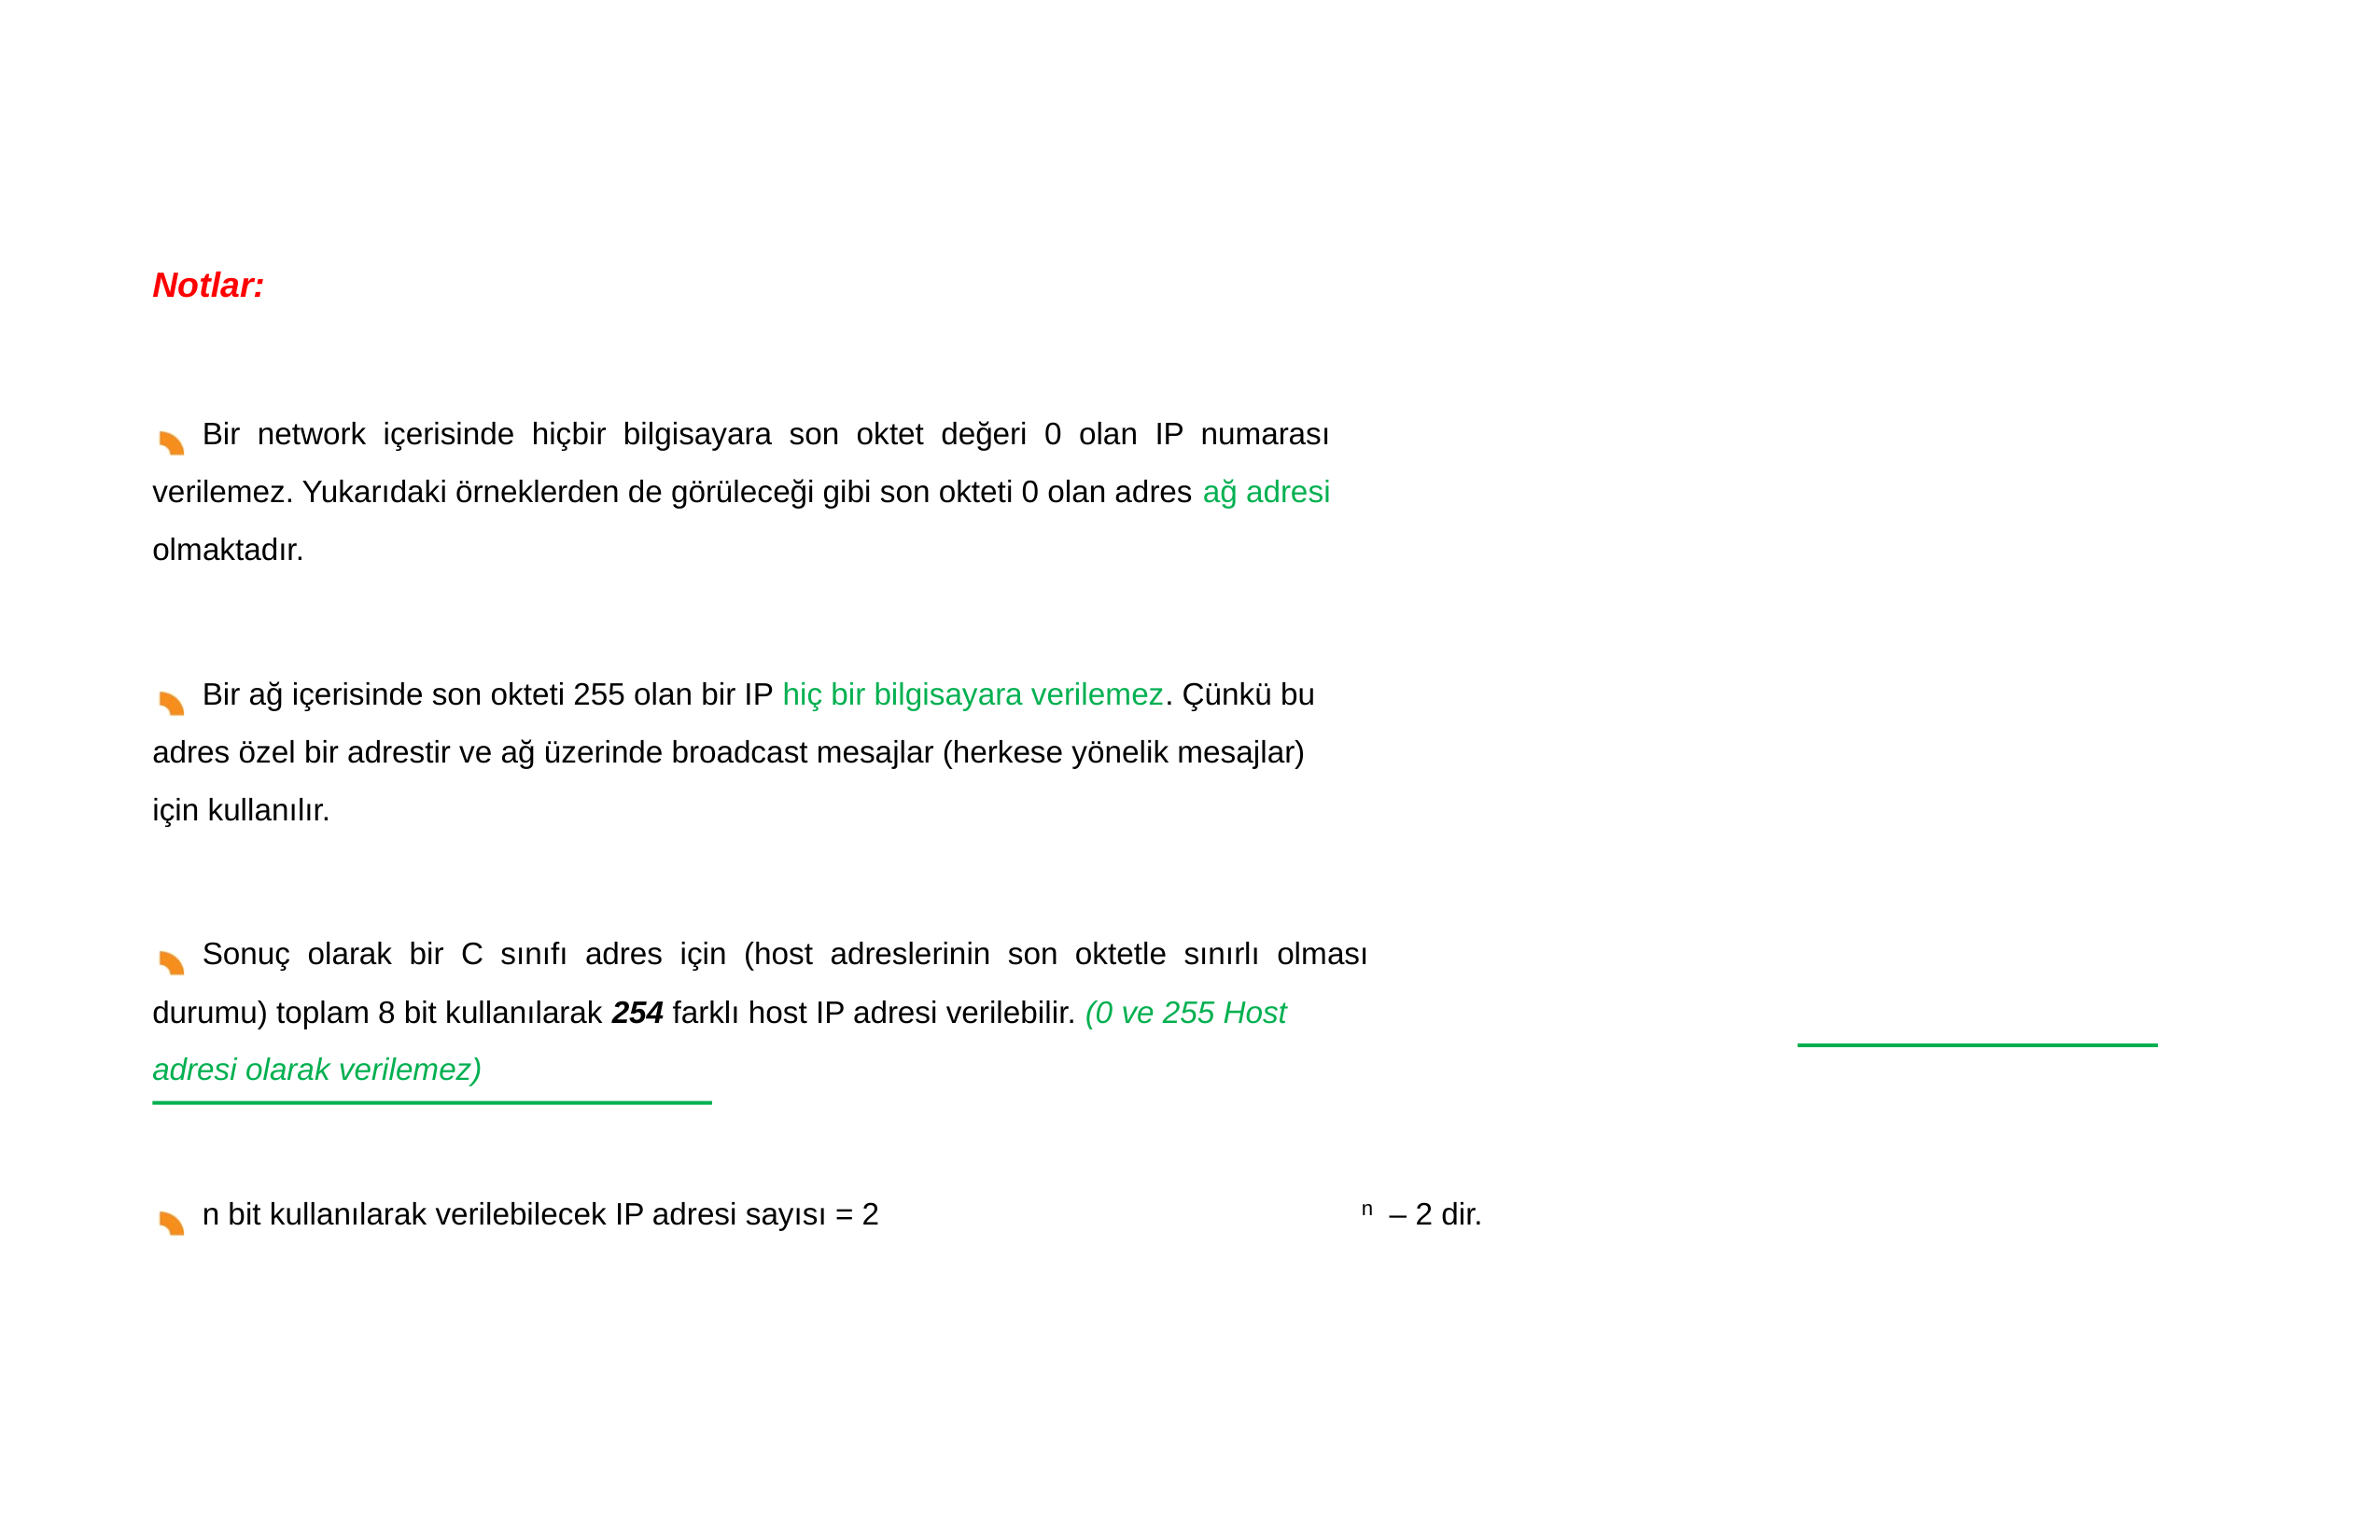

Notlar:
 Bir network içerisinde hiçbir bilgisayara son oktet değeri 0 olan IP numarası
verilemez. Yukarıdaki örneklerden de görüleceği gibi son okteti 0 olan adres ağ adresi
olmaktadır.
 Bir ağ içerisinde son okteti 255 olan bir IP hiç bir bilgisayara verilemez. Çünkü bu
adres özel bir adrestir ve ağ üzerinde broadcast mesajlar (herkese yönelik mesajlar)
için kullanılır.
 Sonuç olarak bir C sınıfı adres için (host adreslerinin son oktetle sınırlı olması
durumu) toplam 8 bit kullanılarak 254 farklı host IP adresi verilebilir. (0 ve 255 Host
adresi olarak verilemez)
 n bit kullanılarak verilebilecek IP adresi sayısı = 2
n
 – 2 dir.